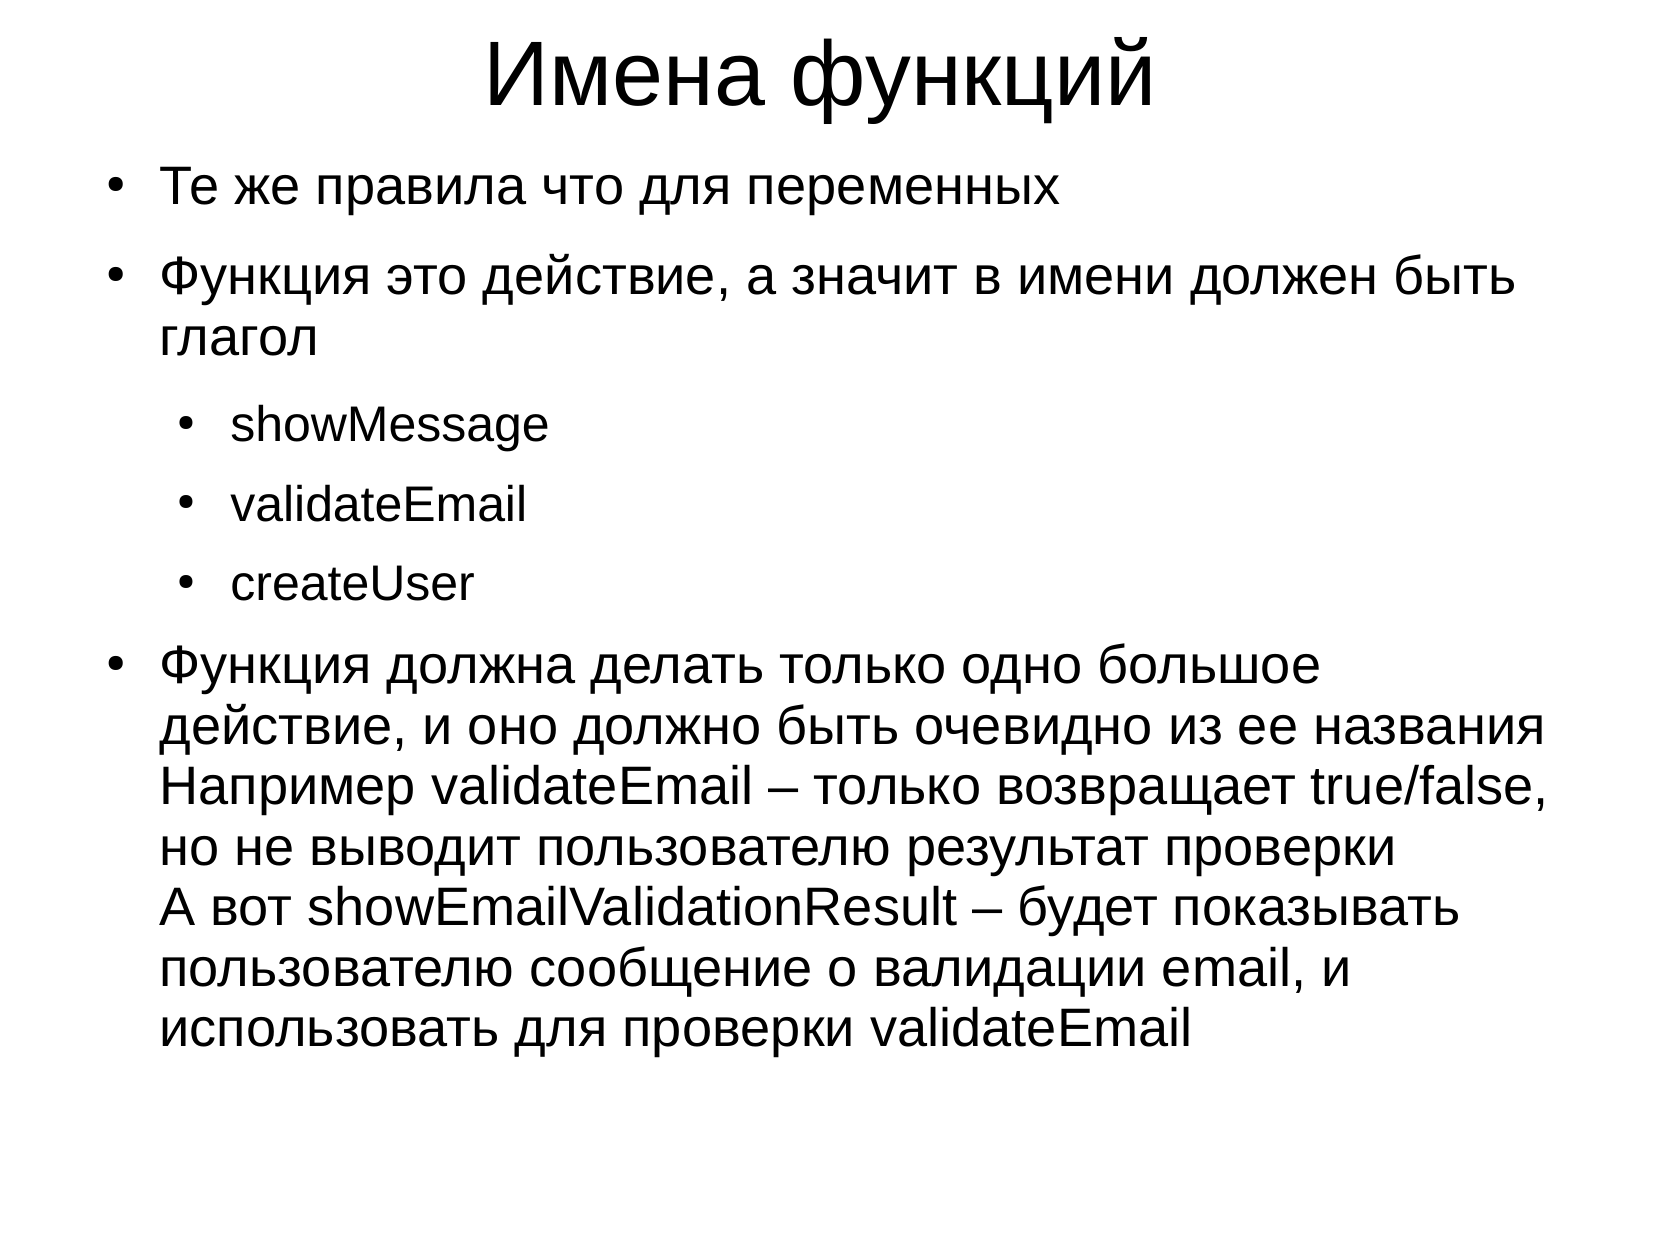

# Имена функций
Те же правила что для переменных
Функция это действие, а значит в имени должен быть глагол
showMessage
validateEmail
createUser
Функция должна делать только одно большое действие, и оно должно быть очевидно из ее названия
Например validateEmail – только возвращает true/false, но не выводит пользователю результат проверки
А вот showEmailValidationResult – будет показывать пользователю сообщение о валидации email, и использовать для проверки validateEmail